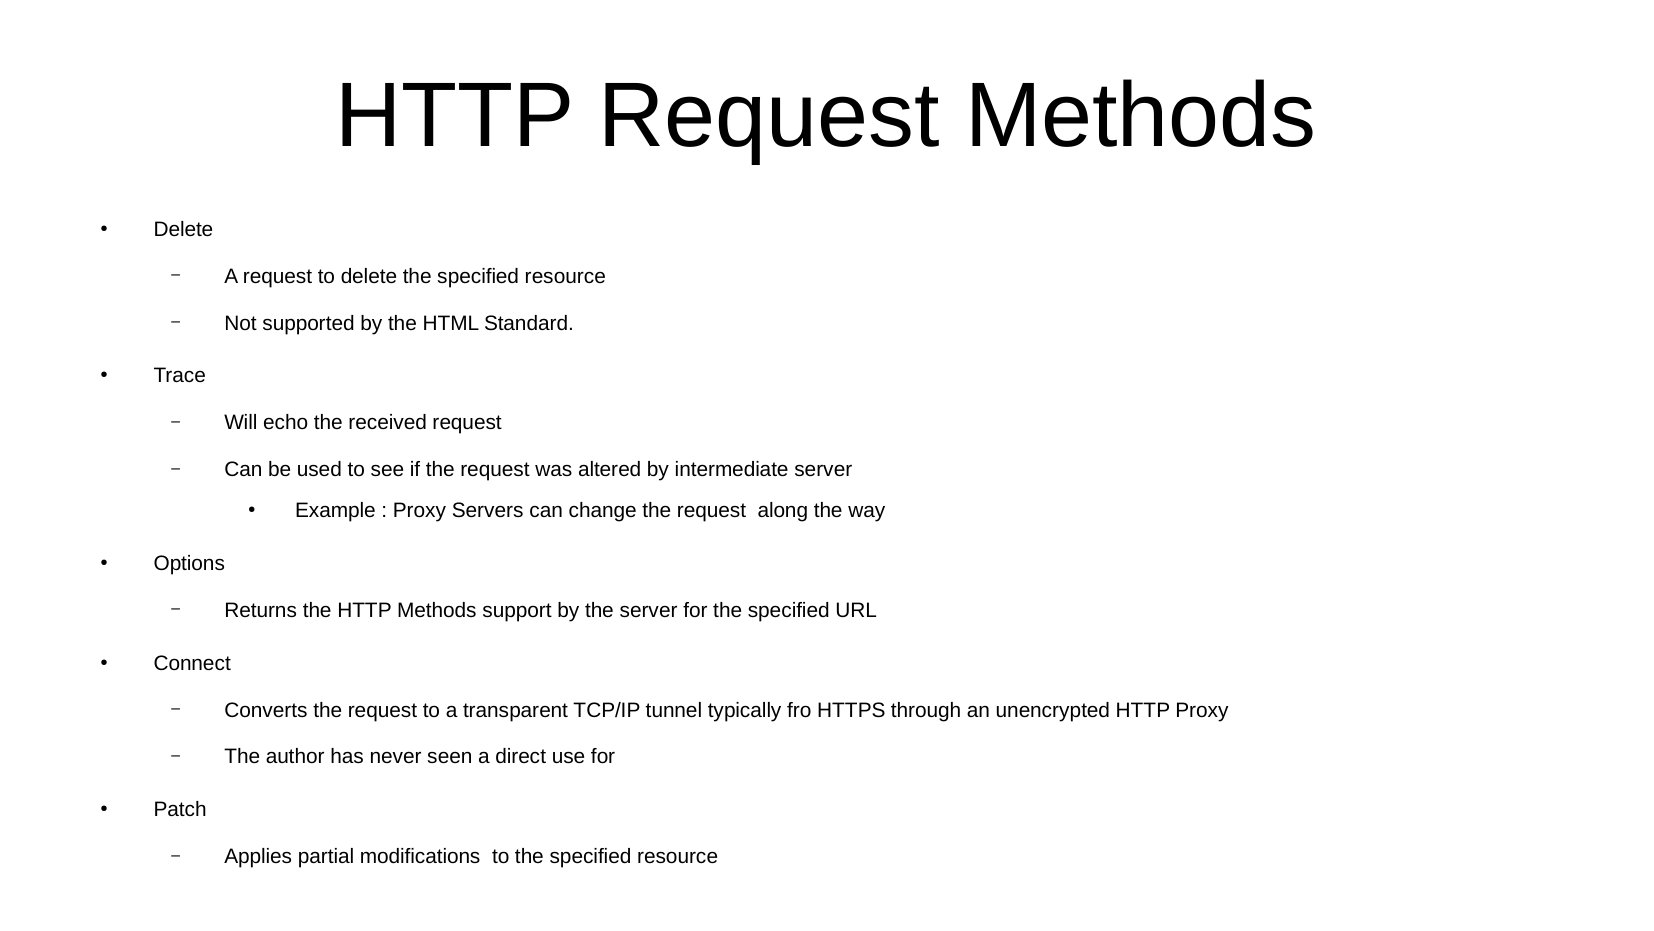

# HTTP Request Methods
Delete
A request to delete the specified resource
Not supported by the HTML Standard.
Trace
Will echo the received request
Can be used to see if the request was altered by intermediate server
Example : Proxy Servers can change the request along the way
Options
Returns the HTTP Methods support by the server for the specified URL
Connect
Converts the request to a transparent TCP/IP tunnel typically fro HTTPS through an unencrypted HTTP Proxy
The author has never seen a direct use for
Patch
Applies partial modifications to the specified resource